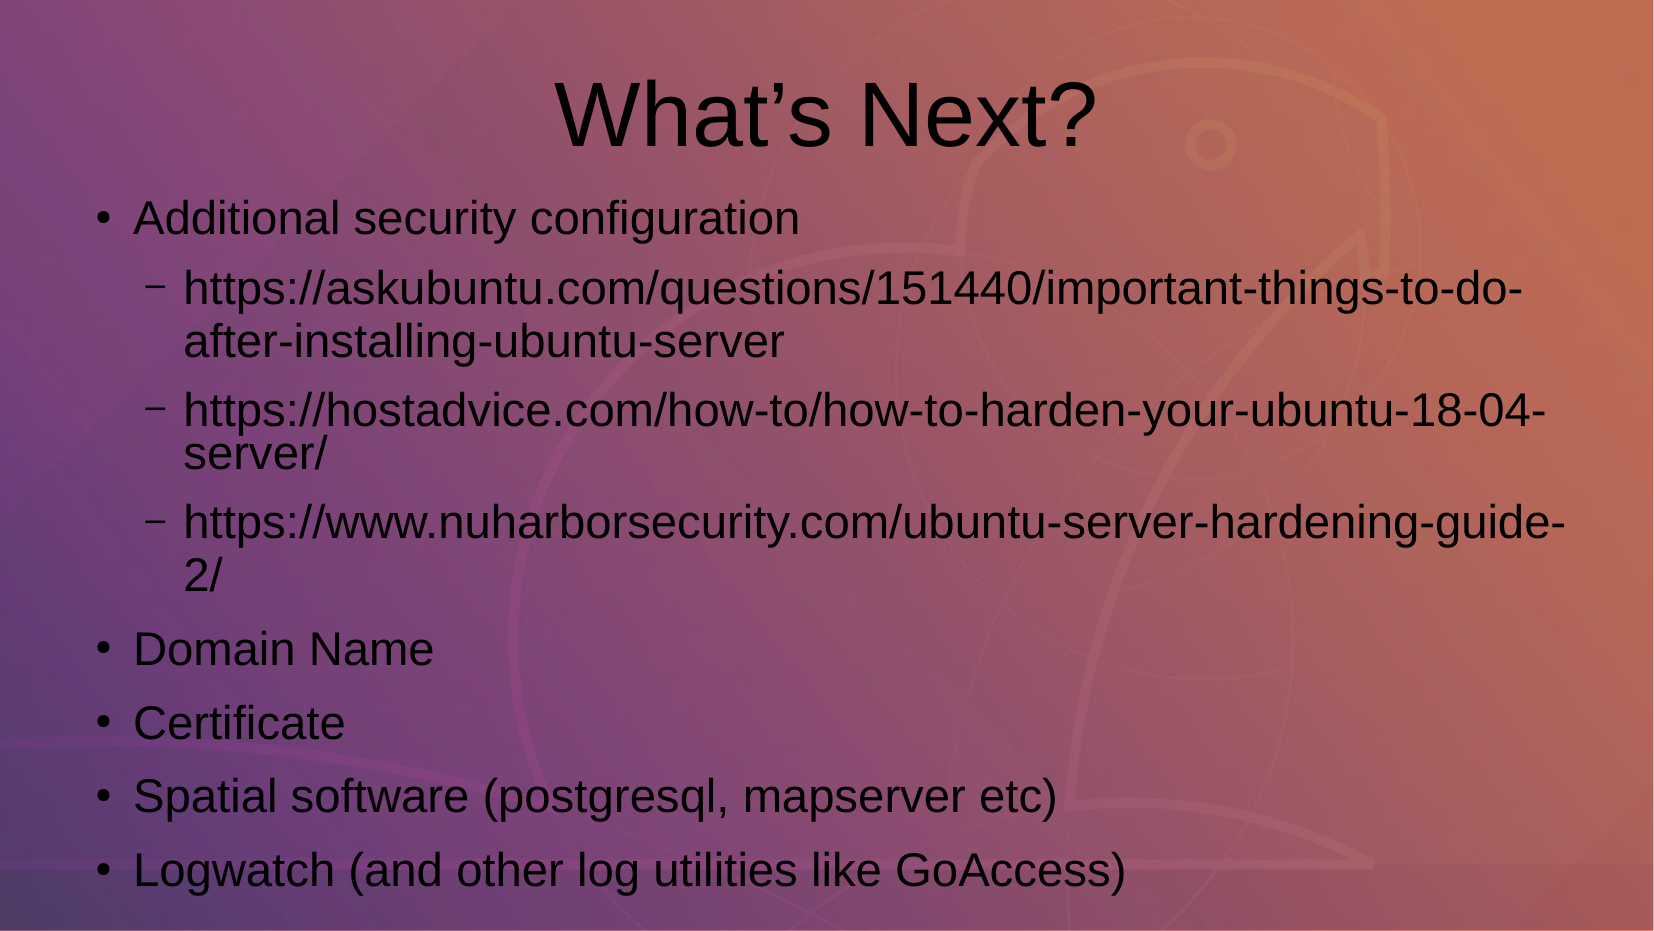

# What’s Next?
Additional security configuration
https://askubuntu.com/questions/151440/important-things-to-do-after-installing-ubuntu-server
https://hostadvice.com/how-to/how-to-harden-your-ubuntu-18-04-server/
https://www.nuharborsecurity.com/ubuntu-server-hardening-guide-2/
Domain Name
Certificate
Spatial software (postgresql, mapserver etc)
Logwatch (and other log utilities like GoAccess)